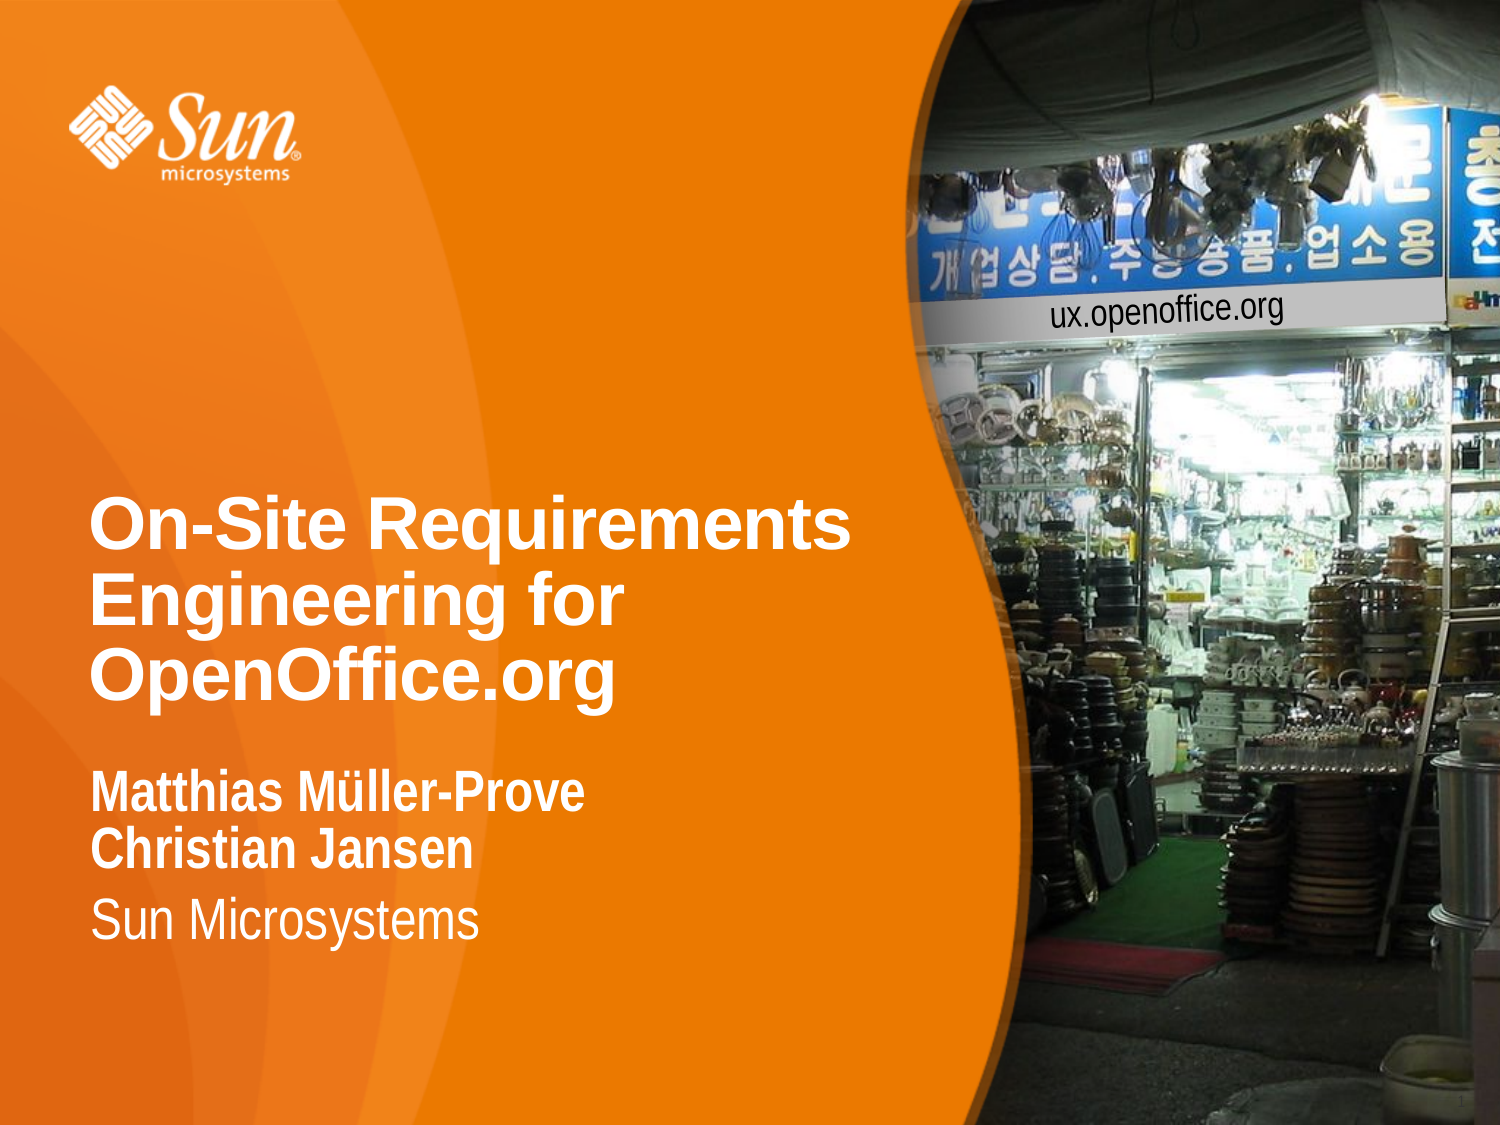

ux.openoffice.org
# On-Site Requirements Engineering for OpenOffice.org
Matthias Müller-Prove
Christian Jansen
Sun Microsystems